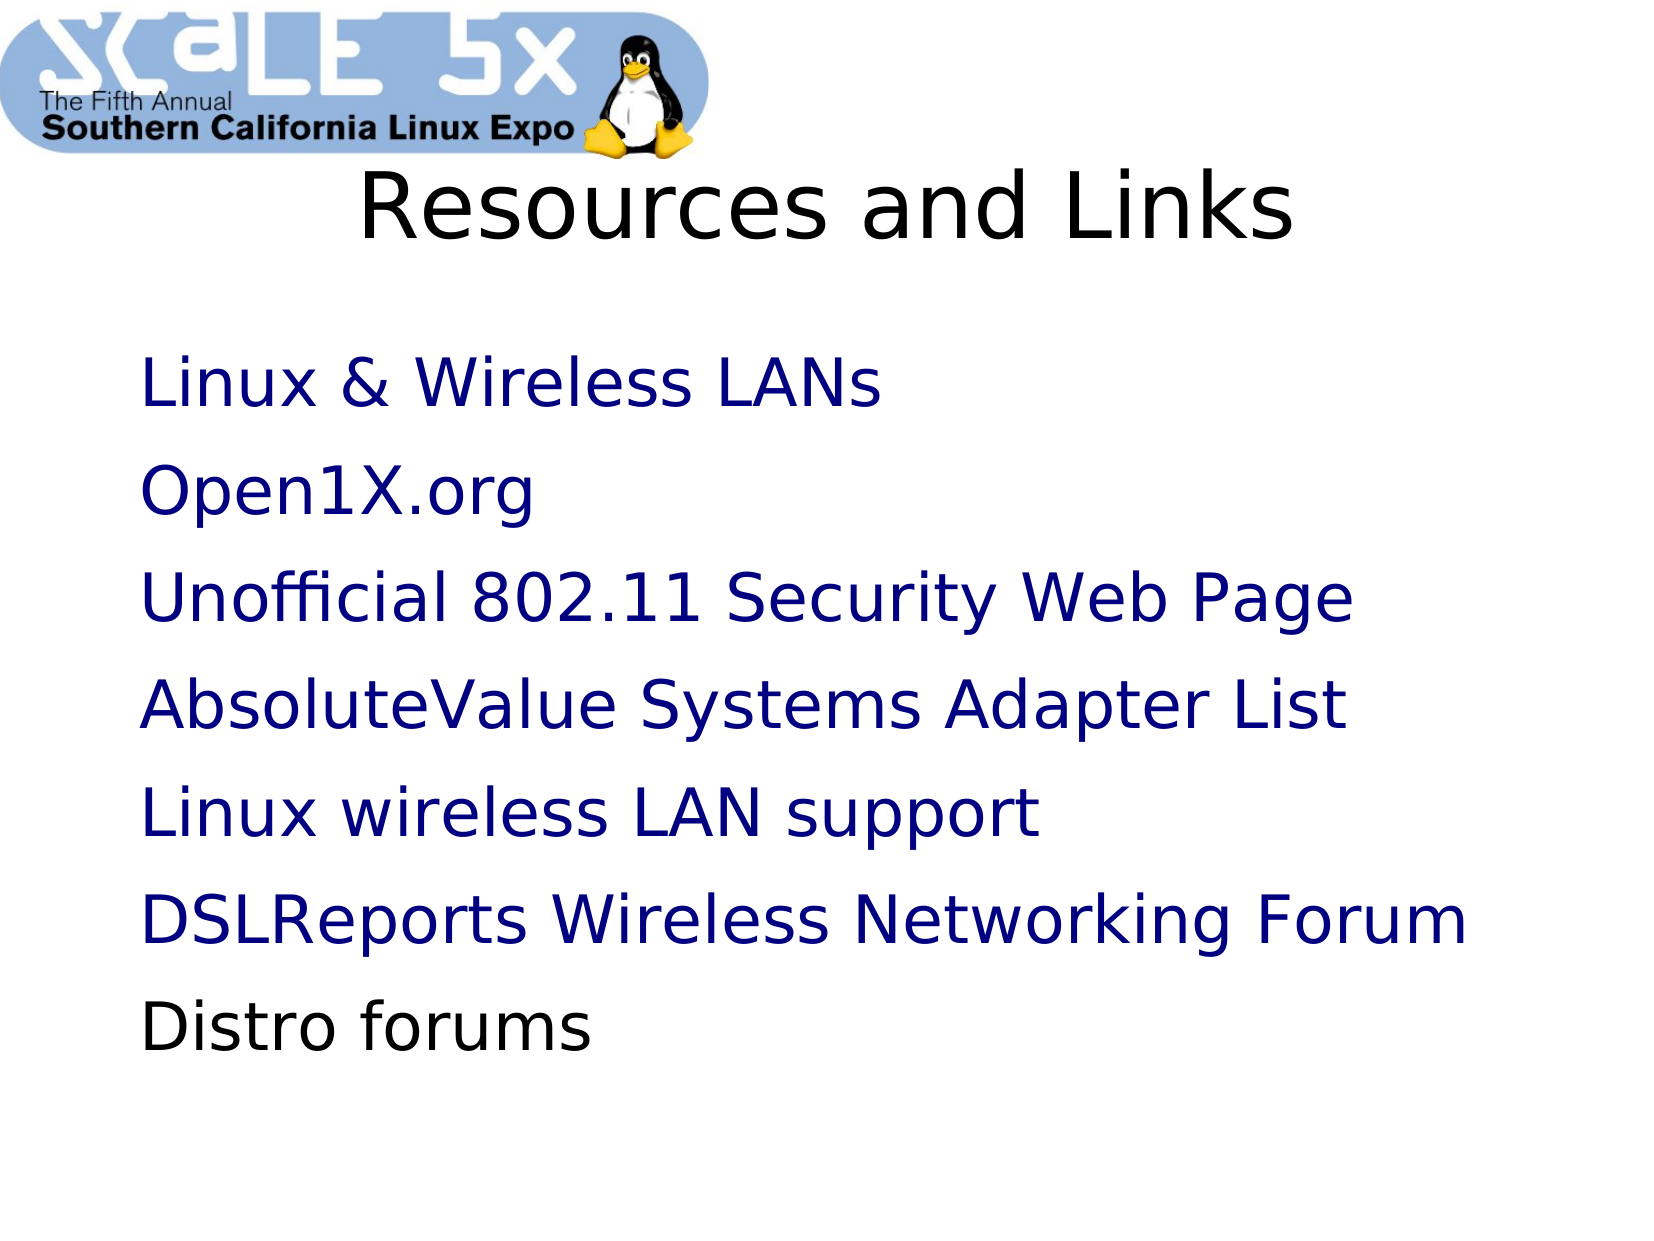

# Resources and Links
Linux & Wireless LANs
Open1X.org
Unofficial 802.11 Security Web Page
AbsoluteValue Systems Adapter List
Linux wireless LAN support
DSLReports Wireless Networking Forum
Distro forums